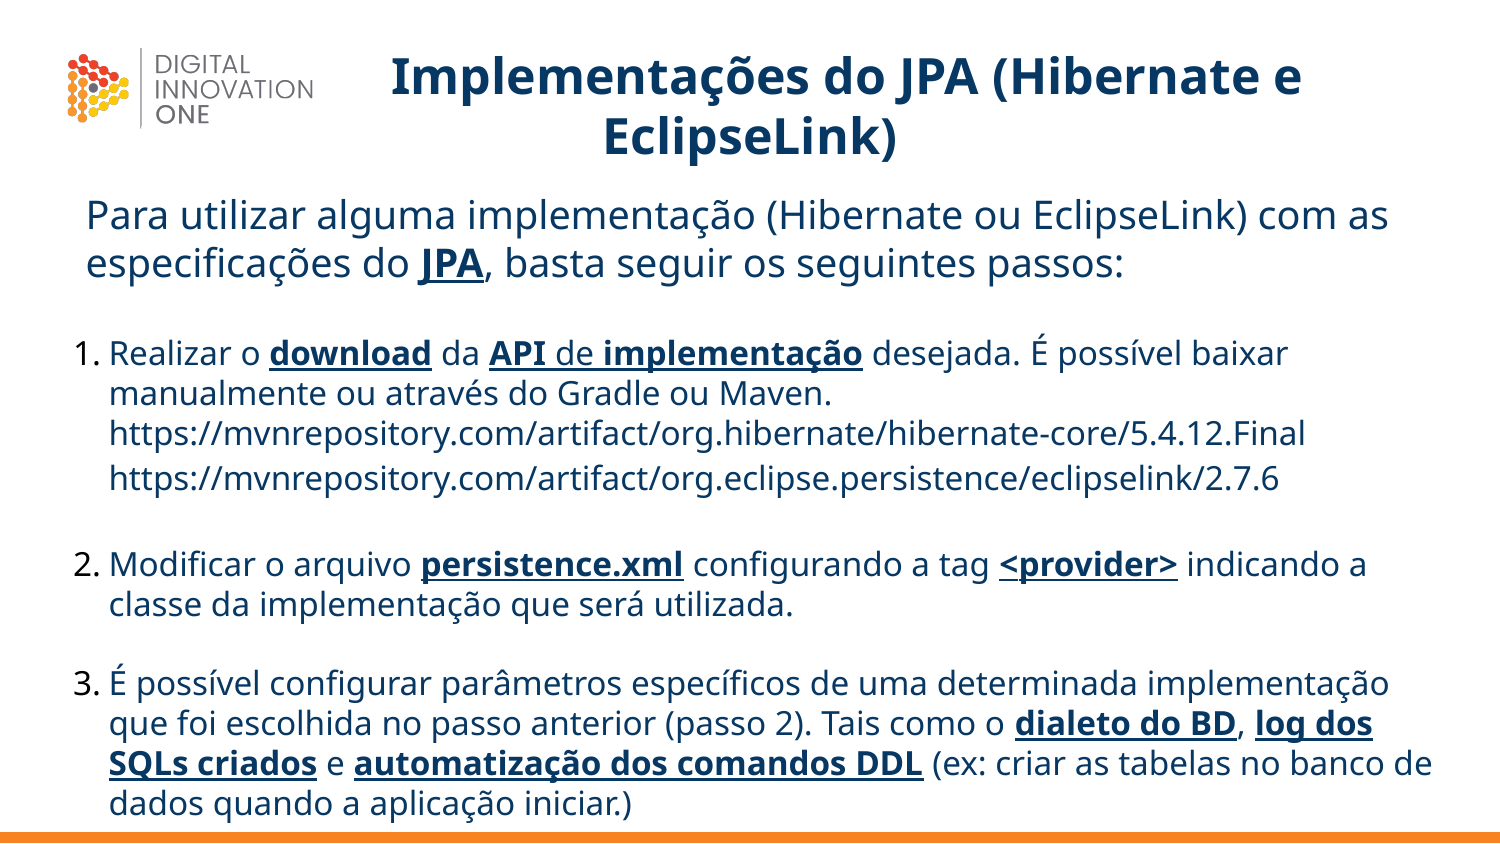

Implementações do JPA (Hibernate e EclipseLink)
Para utilizar alguma implementação (Hibernate ou EclipseLink) com as especificações do JPA, basta seguir os seguintes passos:
Realizar o download da API de implementação desejada. É possível baixar manualmente ou através do Gradle ou Maven.
https://mvnrepository.com/artifact/org.hibernate/hibernate-core/5.4.12.Final
https://mvnrepository.com/artifact/org.eclipse.persistence/eclipselink/2.7.6
Modificar o arquivo persistence.xml configurando a tag <provider> indicando a classe da implementação que será utilizada.
É possível configurar parâmetros específicos de uma determinada implementação que foi escolhida no passo anterior (passo 2). Tais como o dialeto do BD, log dos SQLs criados e automatização dos comandos DDL (ex: criar as tabelas no banco de dados quando a aplicação iniciar.)